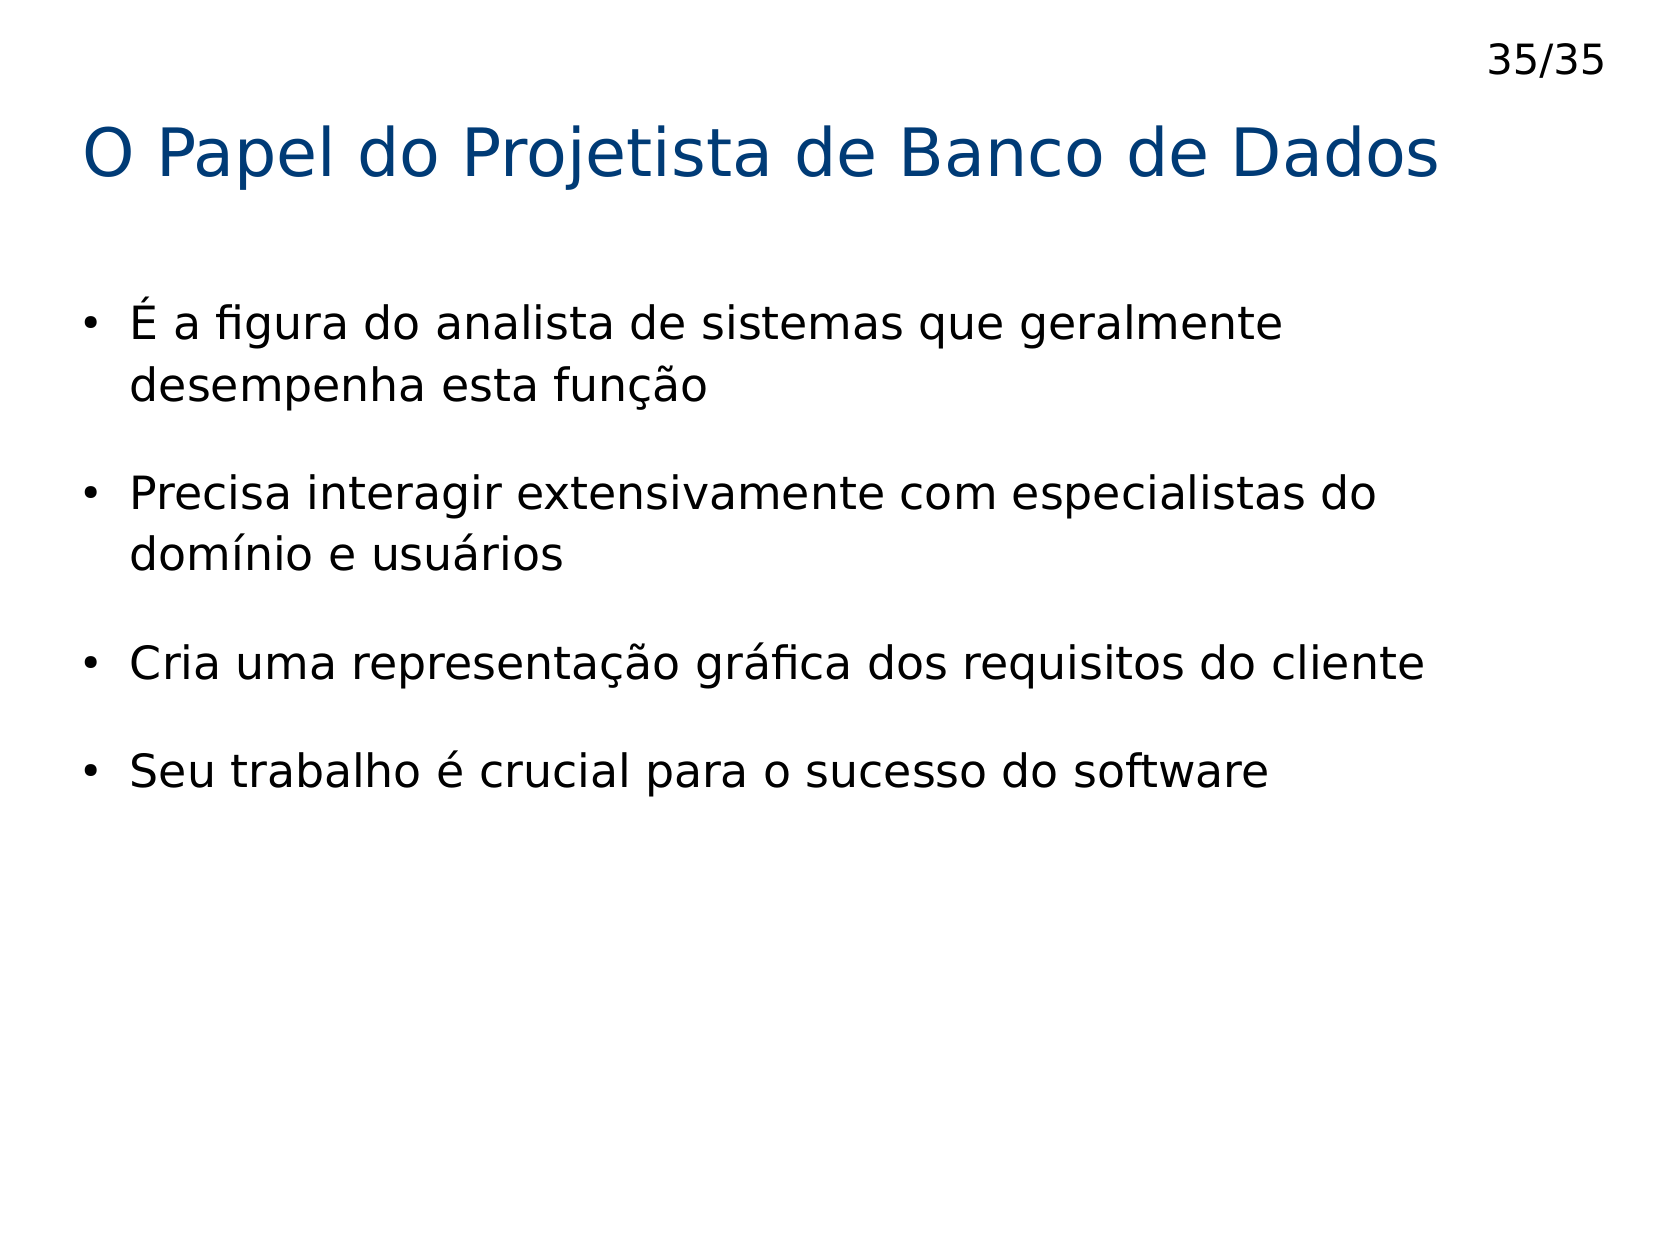

35
# O Papel do Projetista de Banco de Dados
É a figura do analista de sistemas que geralmente desempenha esta função
Precisa interagir extensivamente com especialistas do domínio e usuários
Cria uma representação gráfica dos requisitos do cliente
Seu trabalho é crucial para o sucesso do software